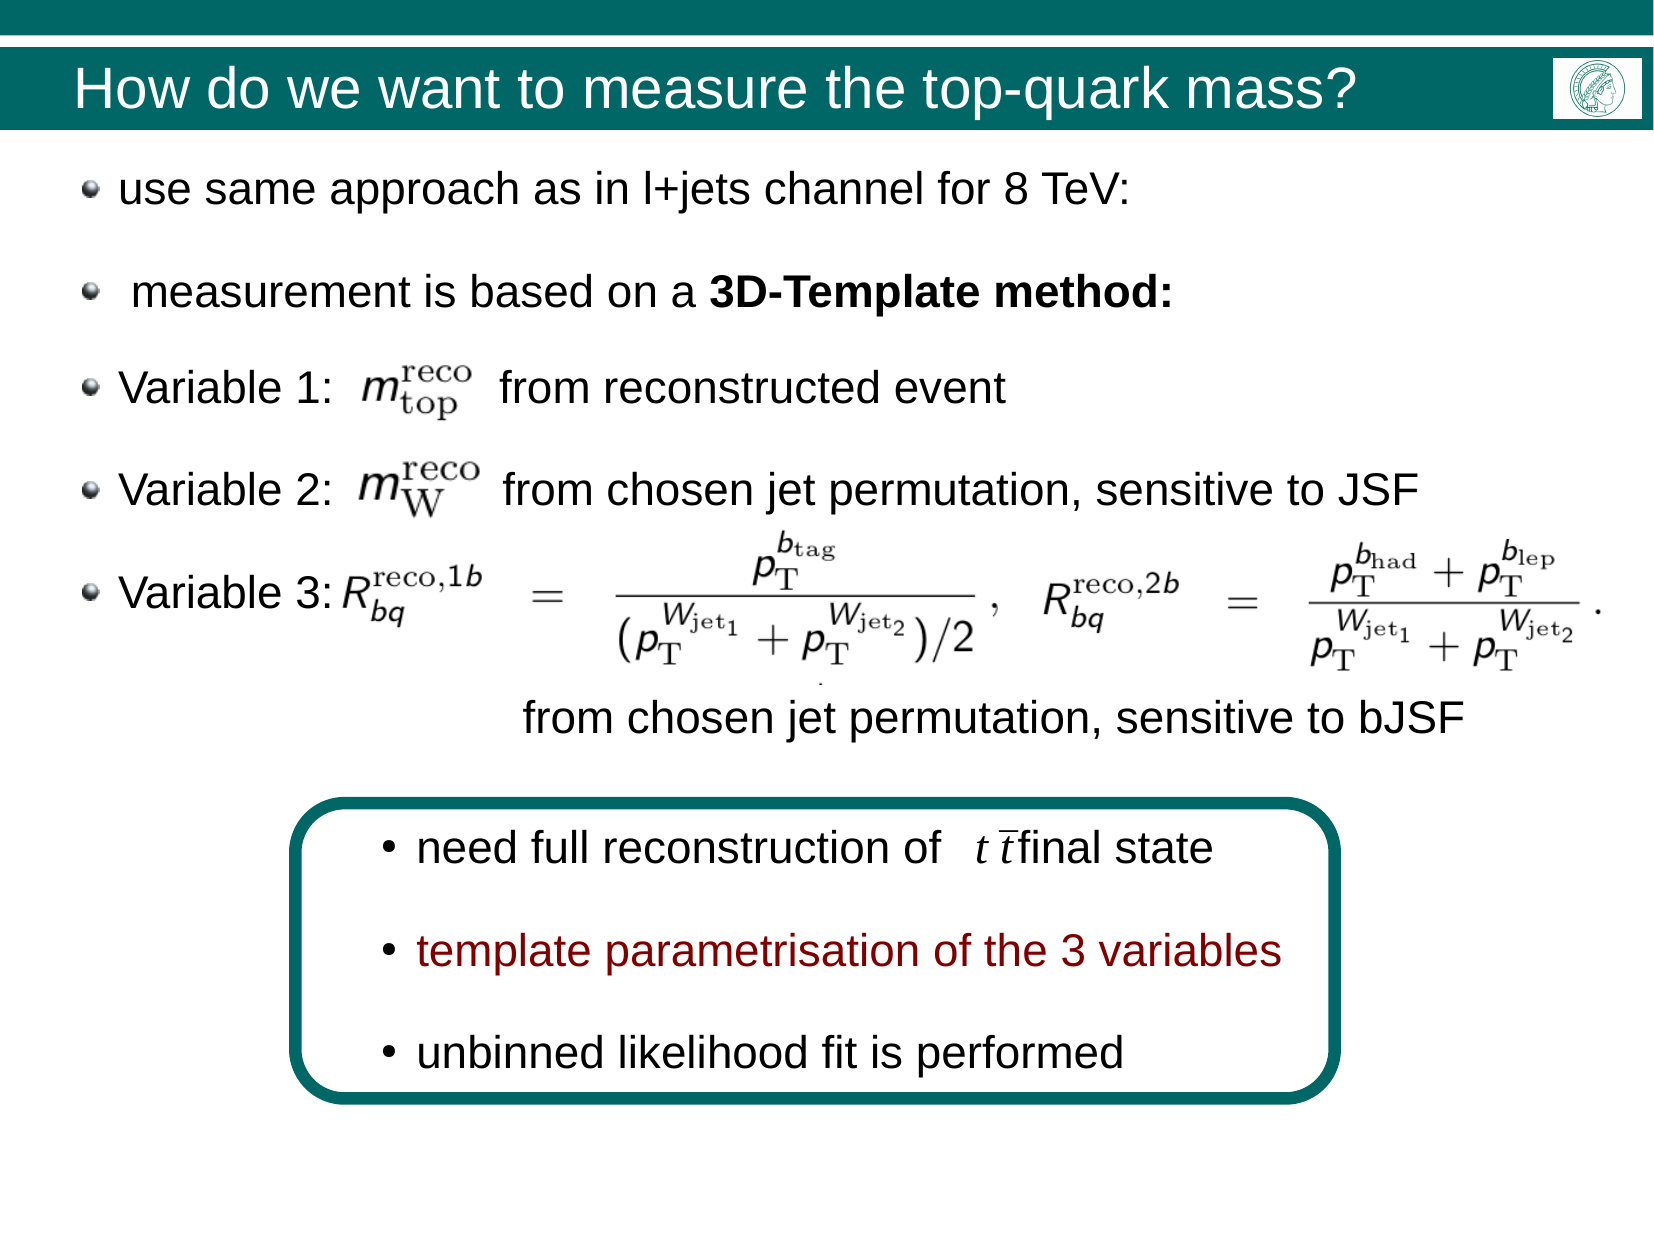

# How do we want to measure the top-quark mass?
use same approach as in l+jets channel for 8 TeV:
 measurement is based on a 3D-Template method:
Variable 1: from reconstructed event
Variable 2:	 	 from chosen jet permutation, sensitive to JSF
Variable 3:
from chosen jet permutation, sensitive to bJSF
need full reconstruction of final state
template parametrisation of the 3 variables
unbinned likelihood fit is performed
 Motivation	Introduction	Event selection	Event reconstruction 		BDT 		Status 8TeV		Status 13TeV	 	Summary